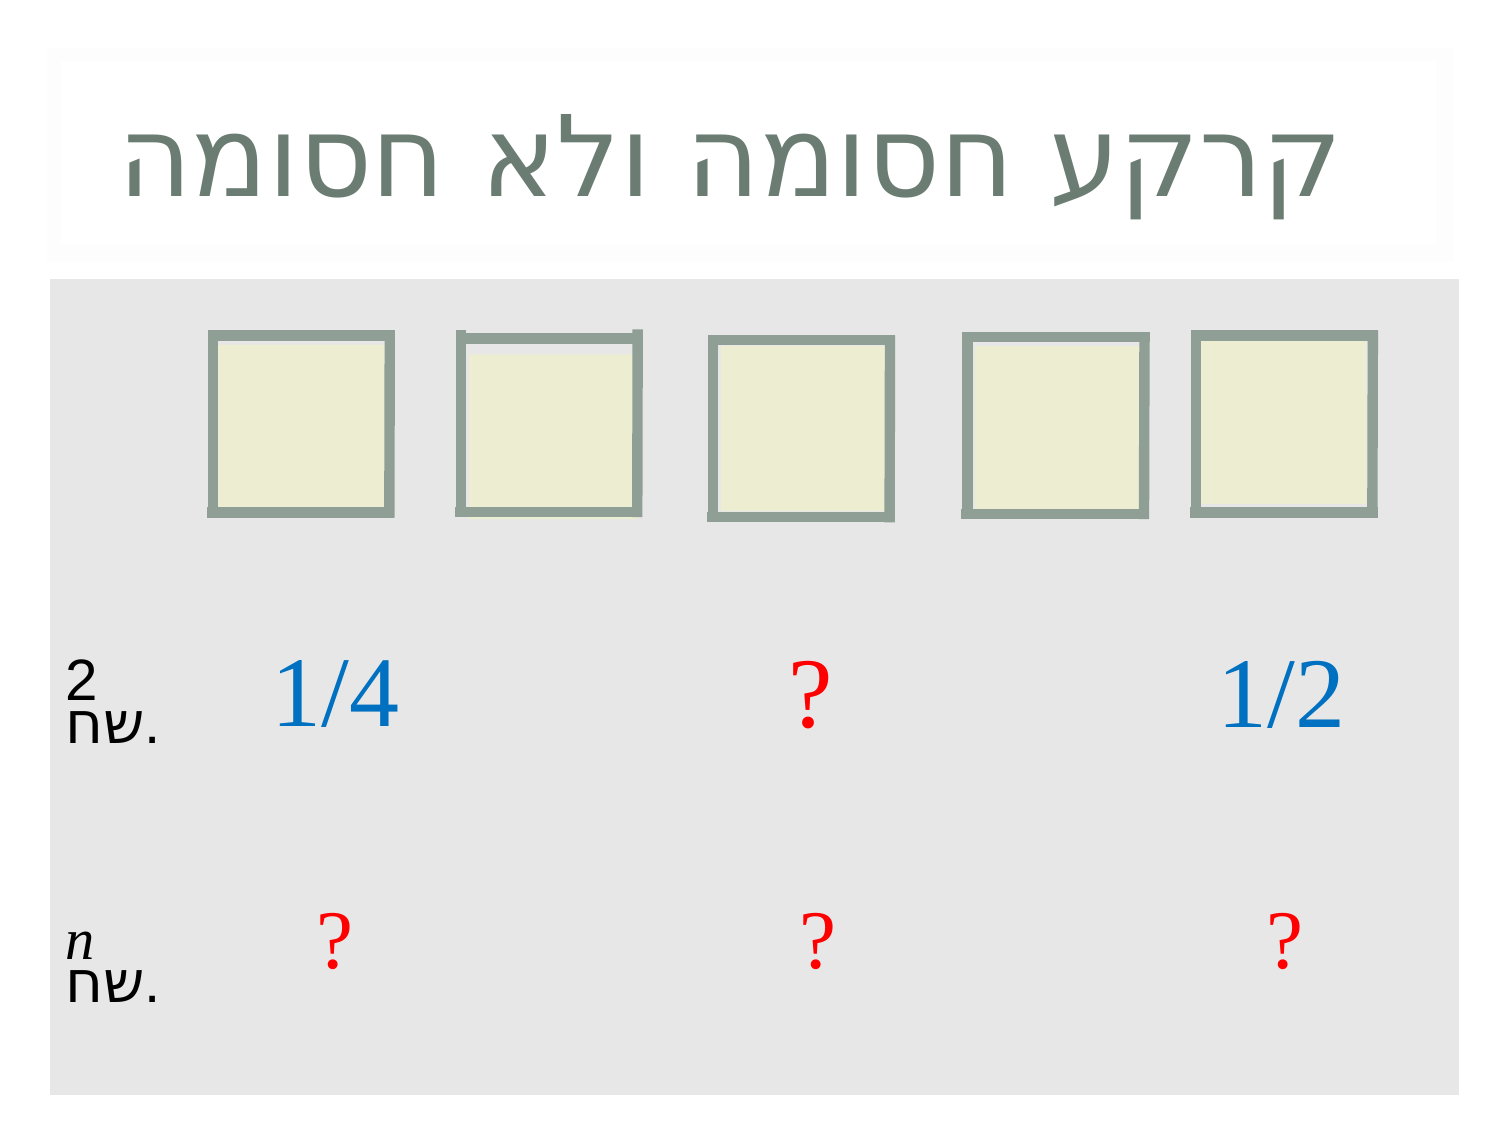

קרקע חסומה ולא חסומה
| | | | |
| --- | --- | --- | --- |
| 2 שח. | | | |
| n שח. | | | |
1/4
?
1/2
?
?
?